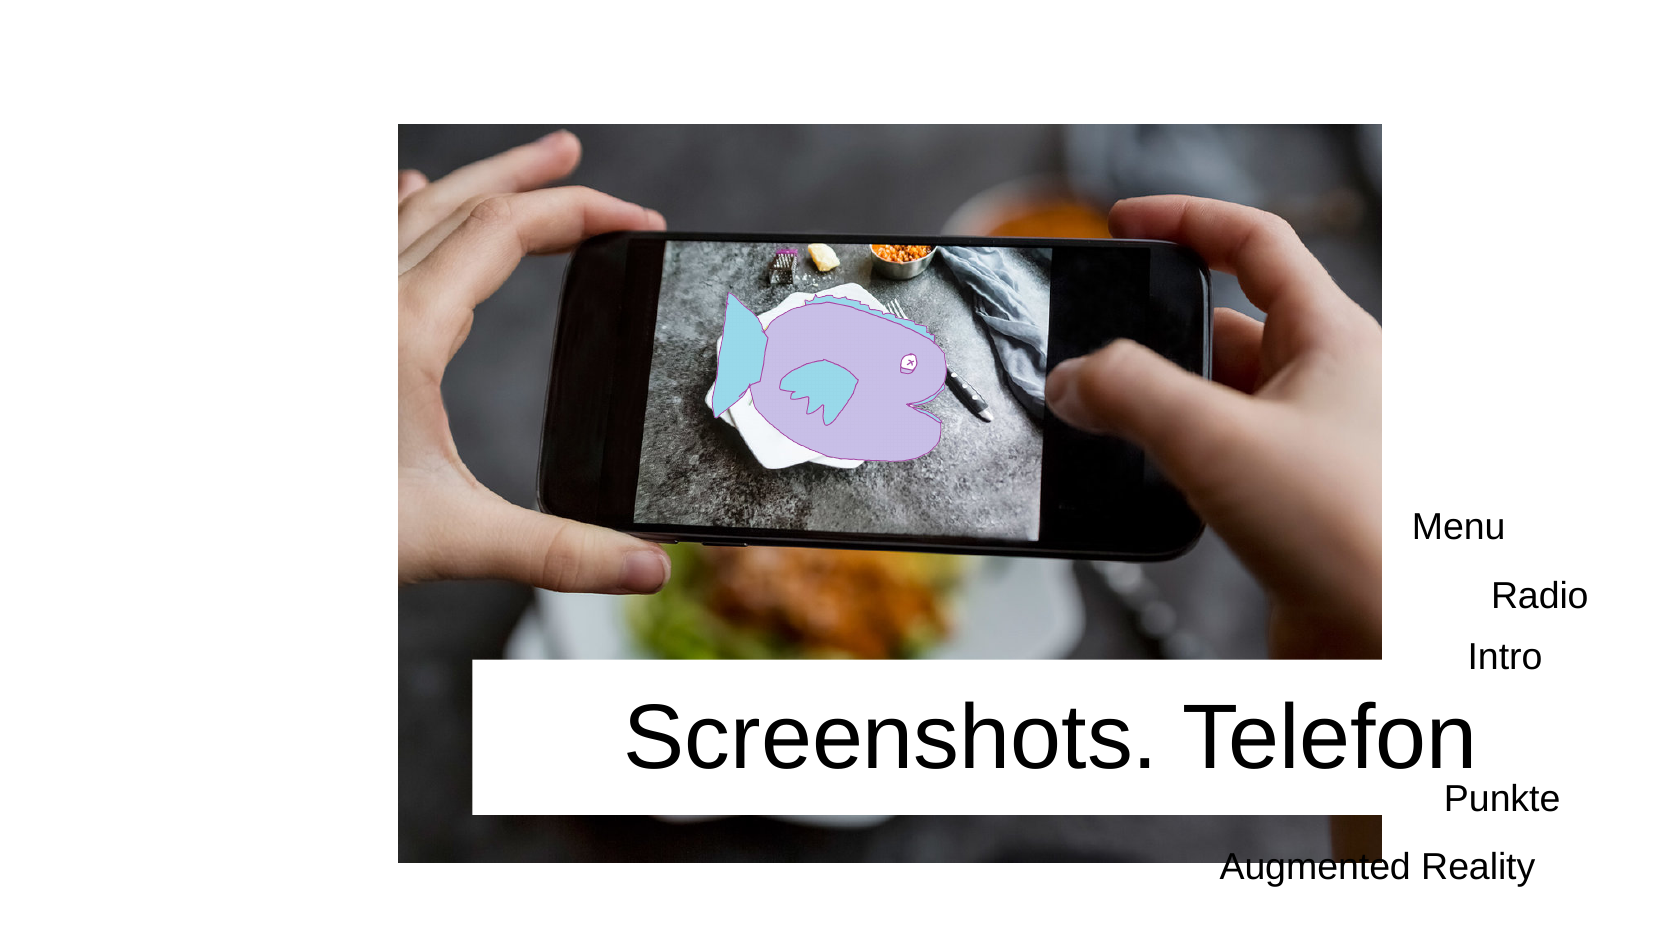

Menu
Radio
Intro
# Screenshots. Telefon
Punkte
Augmented Reality